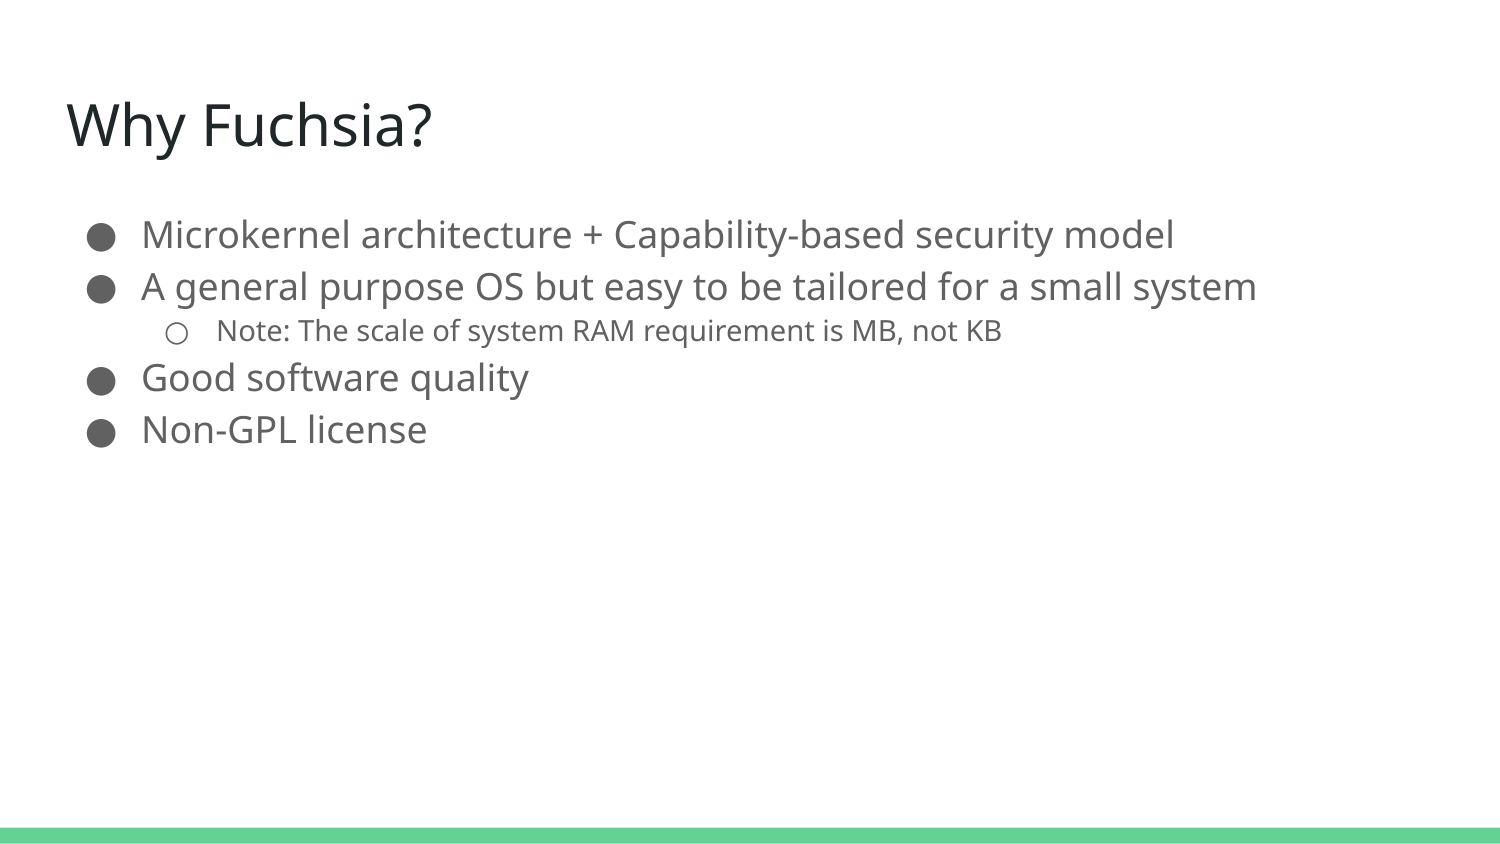

# Why Fuchsia?
Microkernel architecture + Capability-based security model
A general purpose OS but easy to be tailored for a small system
Note: The scale of system RAM requirement is MB, not KB
Good software quality
Non-GPL license